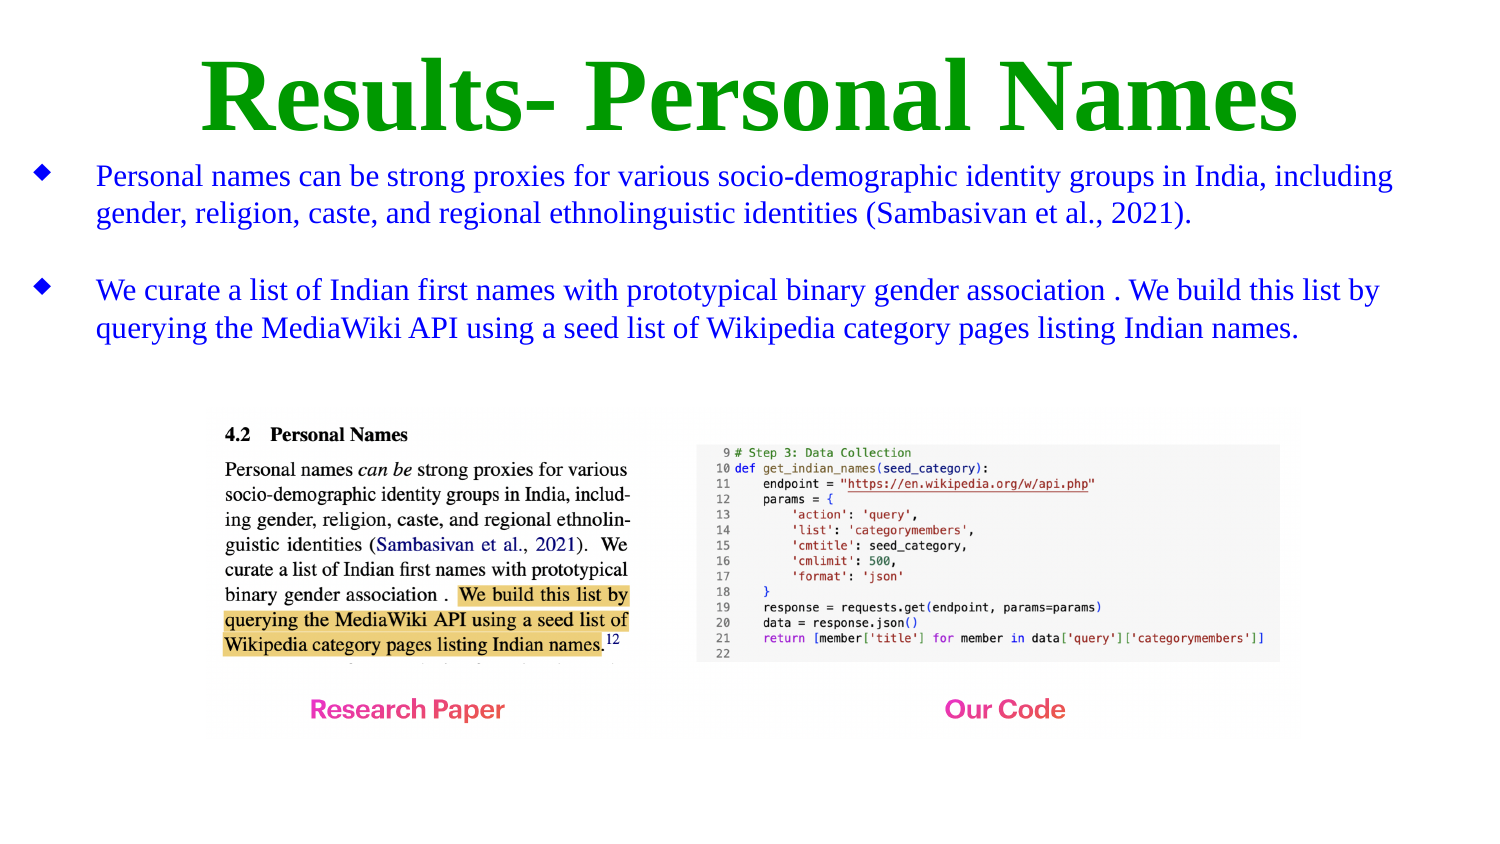

# Results- Personal Names
Personal names can be strong proxies for various socio-demographic identity groups in India, including gender, religion, caste, and regional ethnolinguistic identities (Sambasivan et al., 2021).
We curate a list of Indian first names with prototypical binary gender association . We build this list by querying the MediaWiki API using a seed list of Wikipedia category pages listing Indian names.